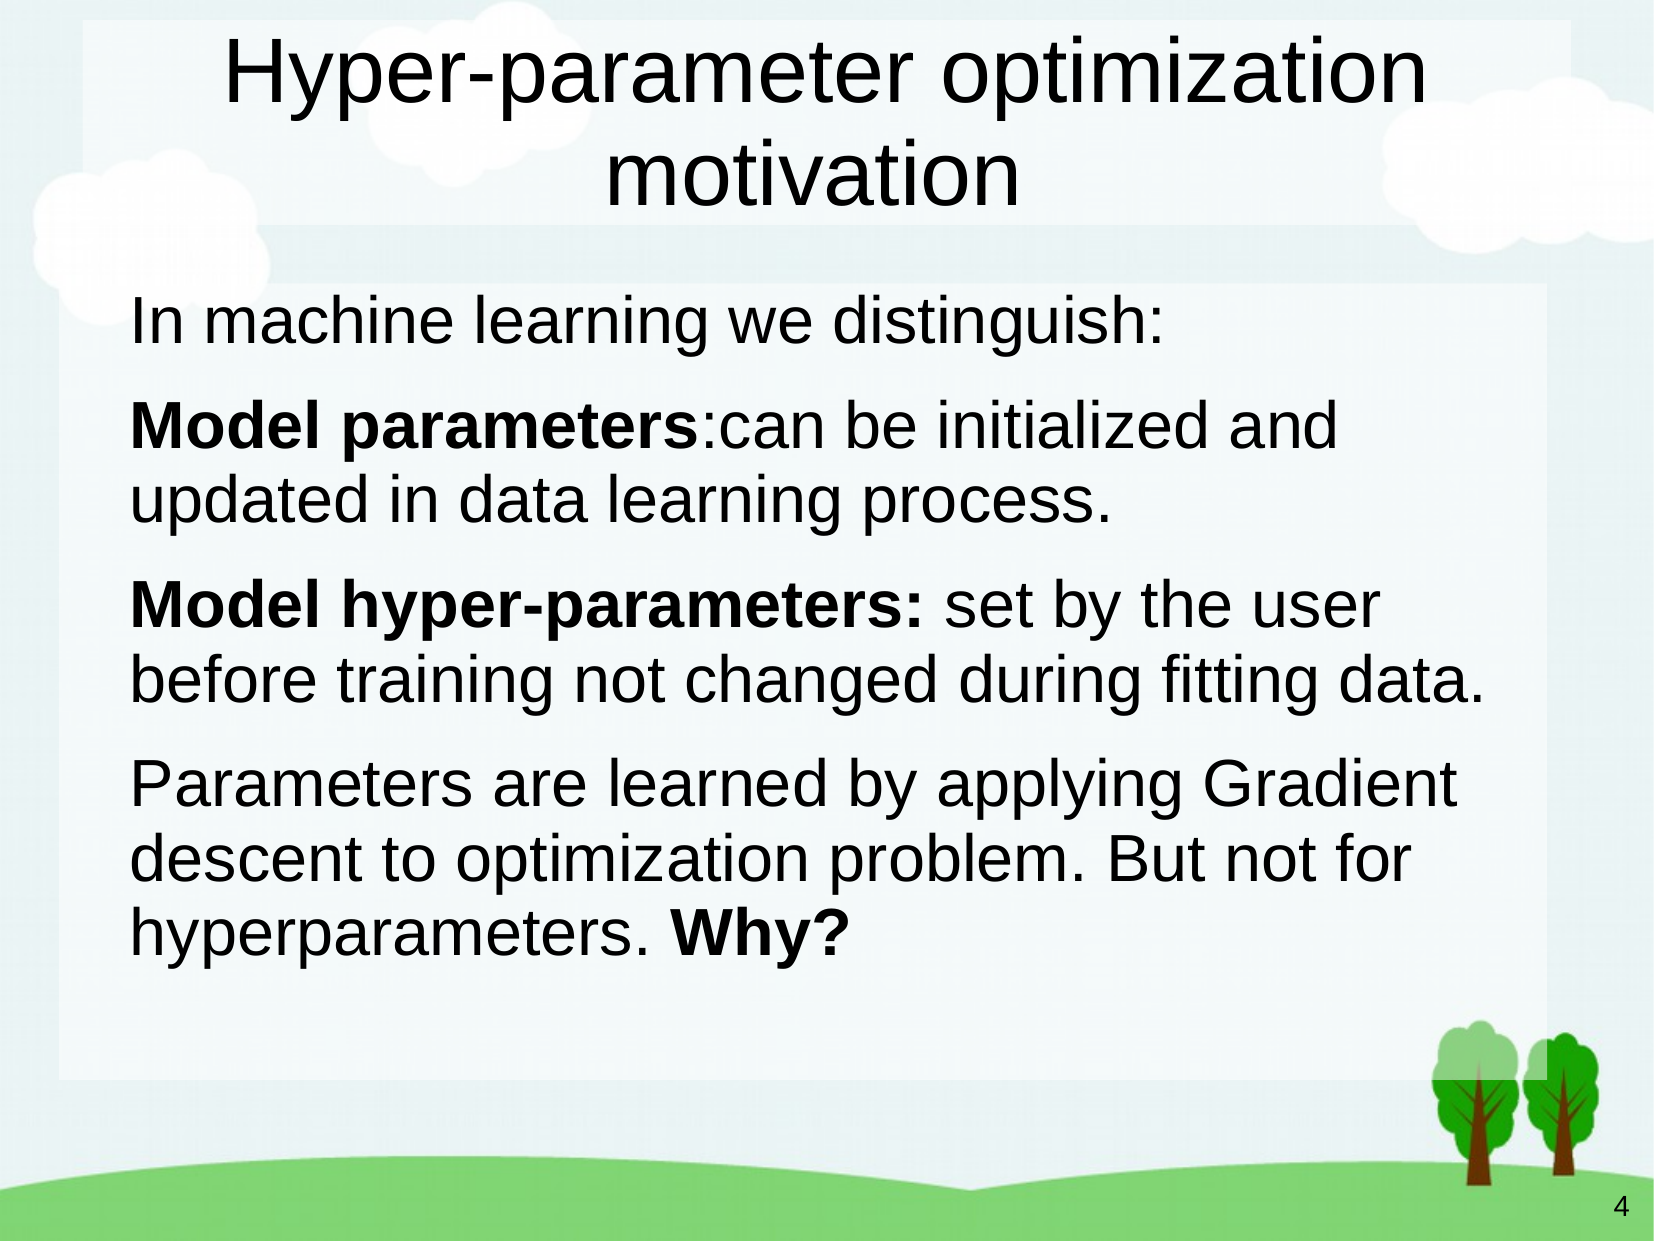

# Hyper-parameter optimization motivation
In machine learning we distinguish:
Model parameters:can be initialized and updated in data learning process.
Model hyper-parameters: set by the user before training not changed during fitting data.
Parameters are learned by applying Gradient descent to optimization problem. But not for hyperparameters. Why?
4